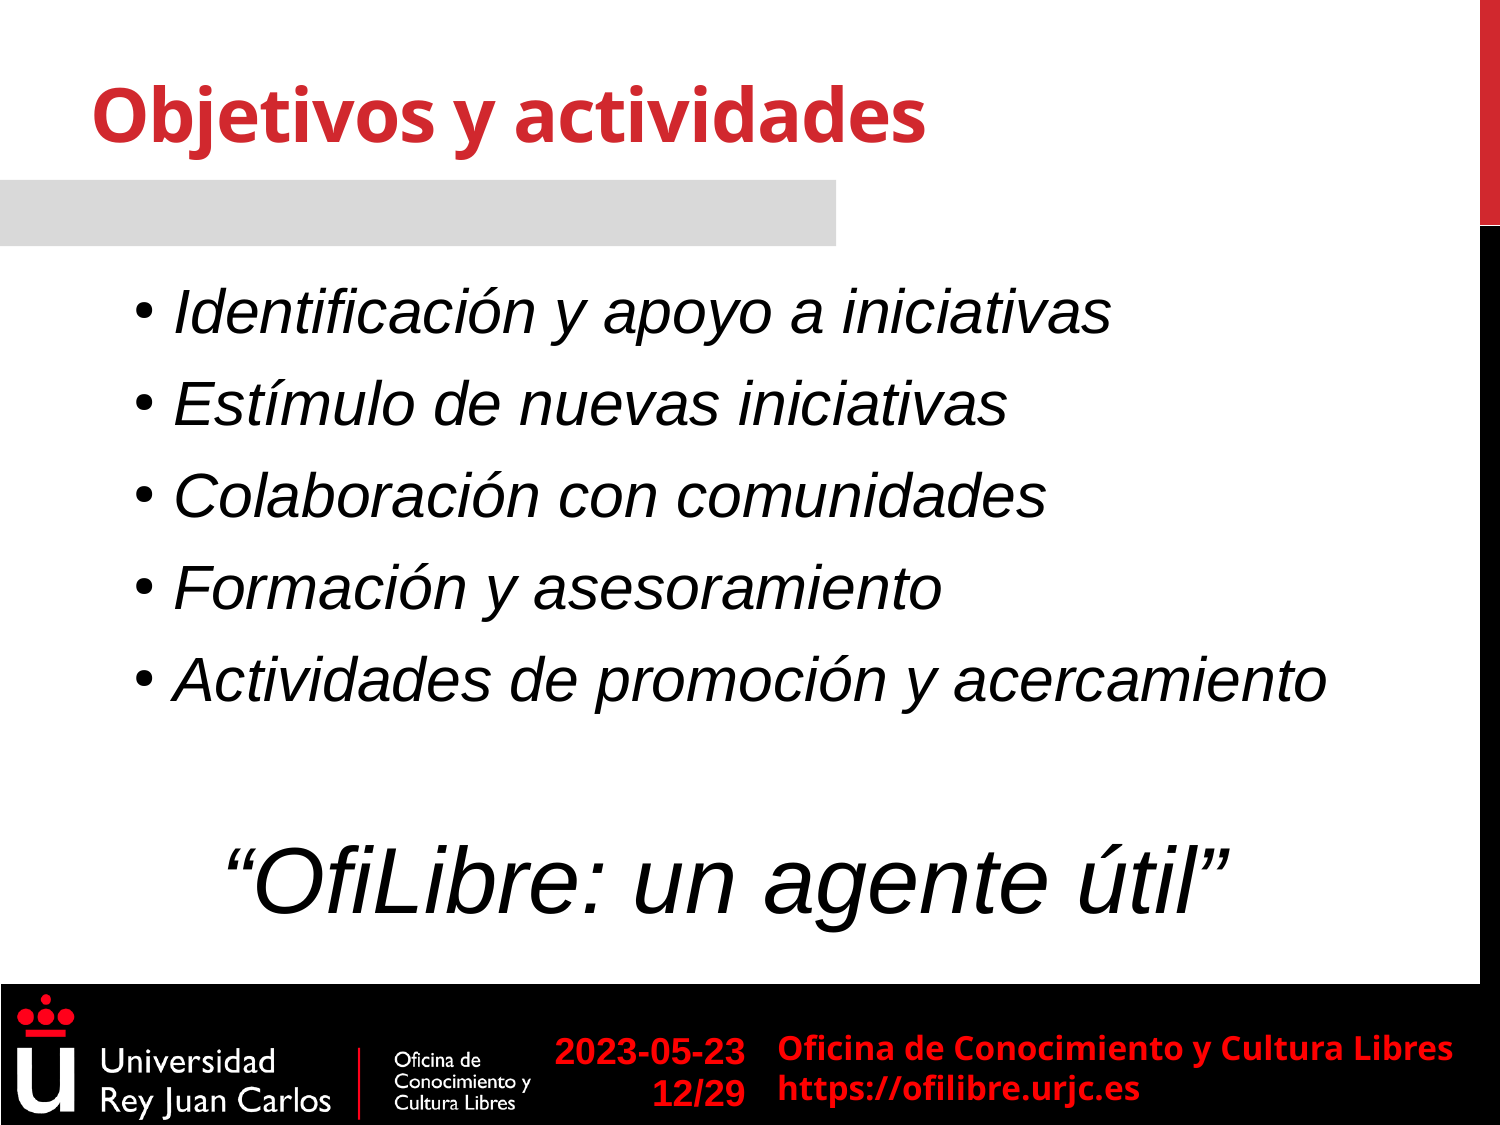

Objetivos y actividades
# Identificación y apoyo a iniciativas
Estímulo de nuevas iniciativas
Colaboración con comunidades
Formación y asesoramiento
Actividades de promoción y acercamiento
“OfiLibre: un agente útil”